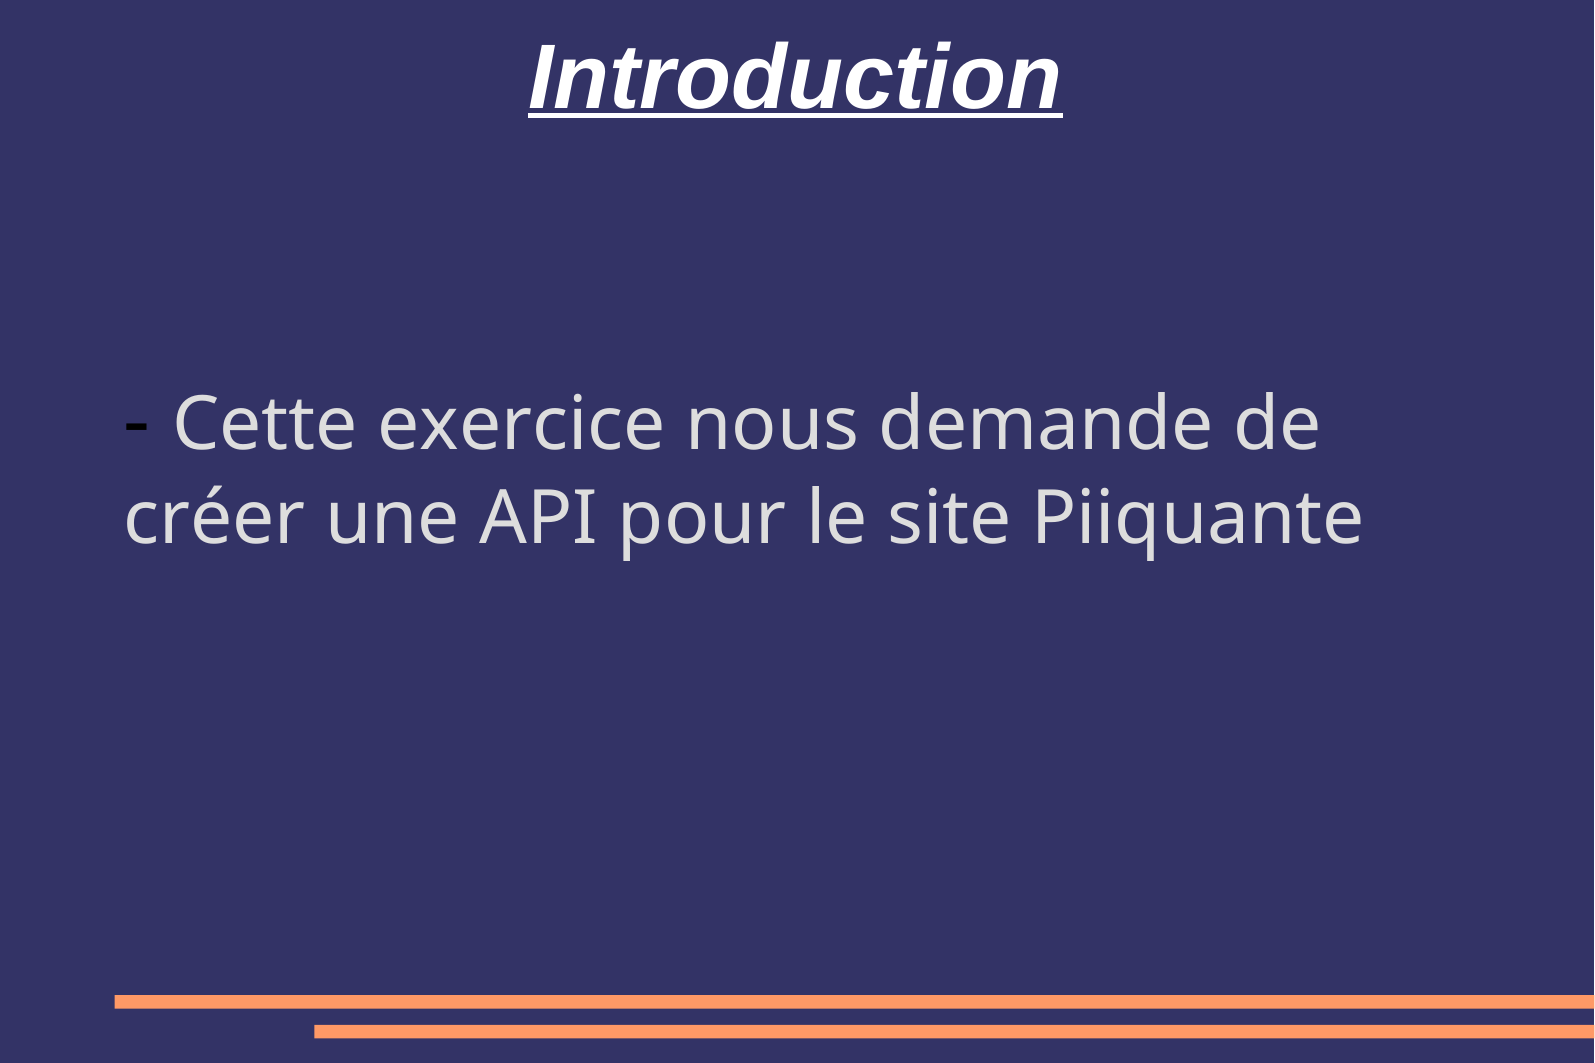

# Introduction
- Cette exercice nous demande de créer une API pour le site Piiquante